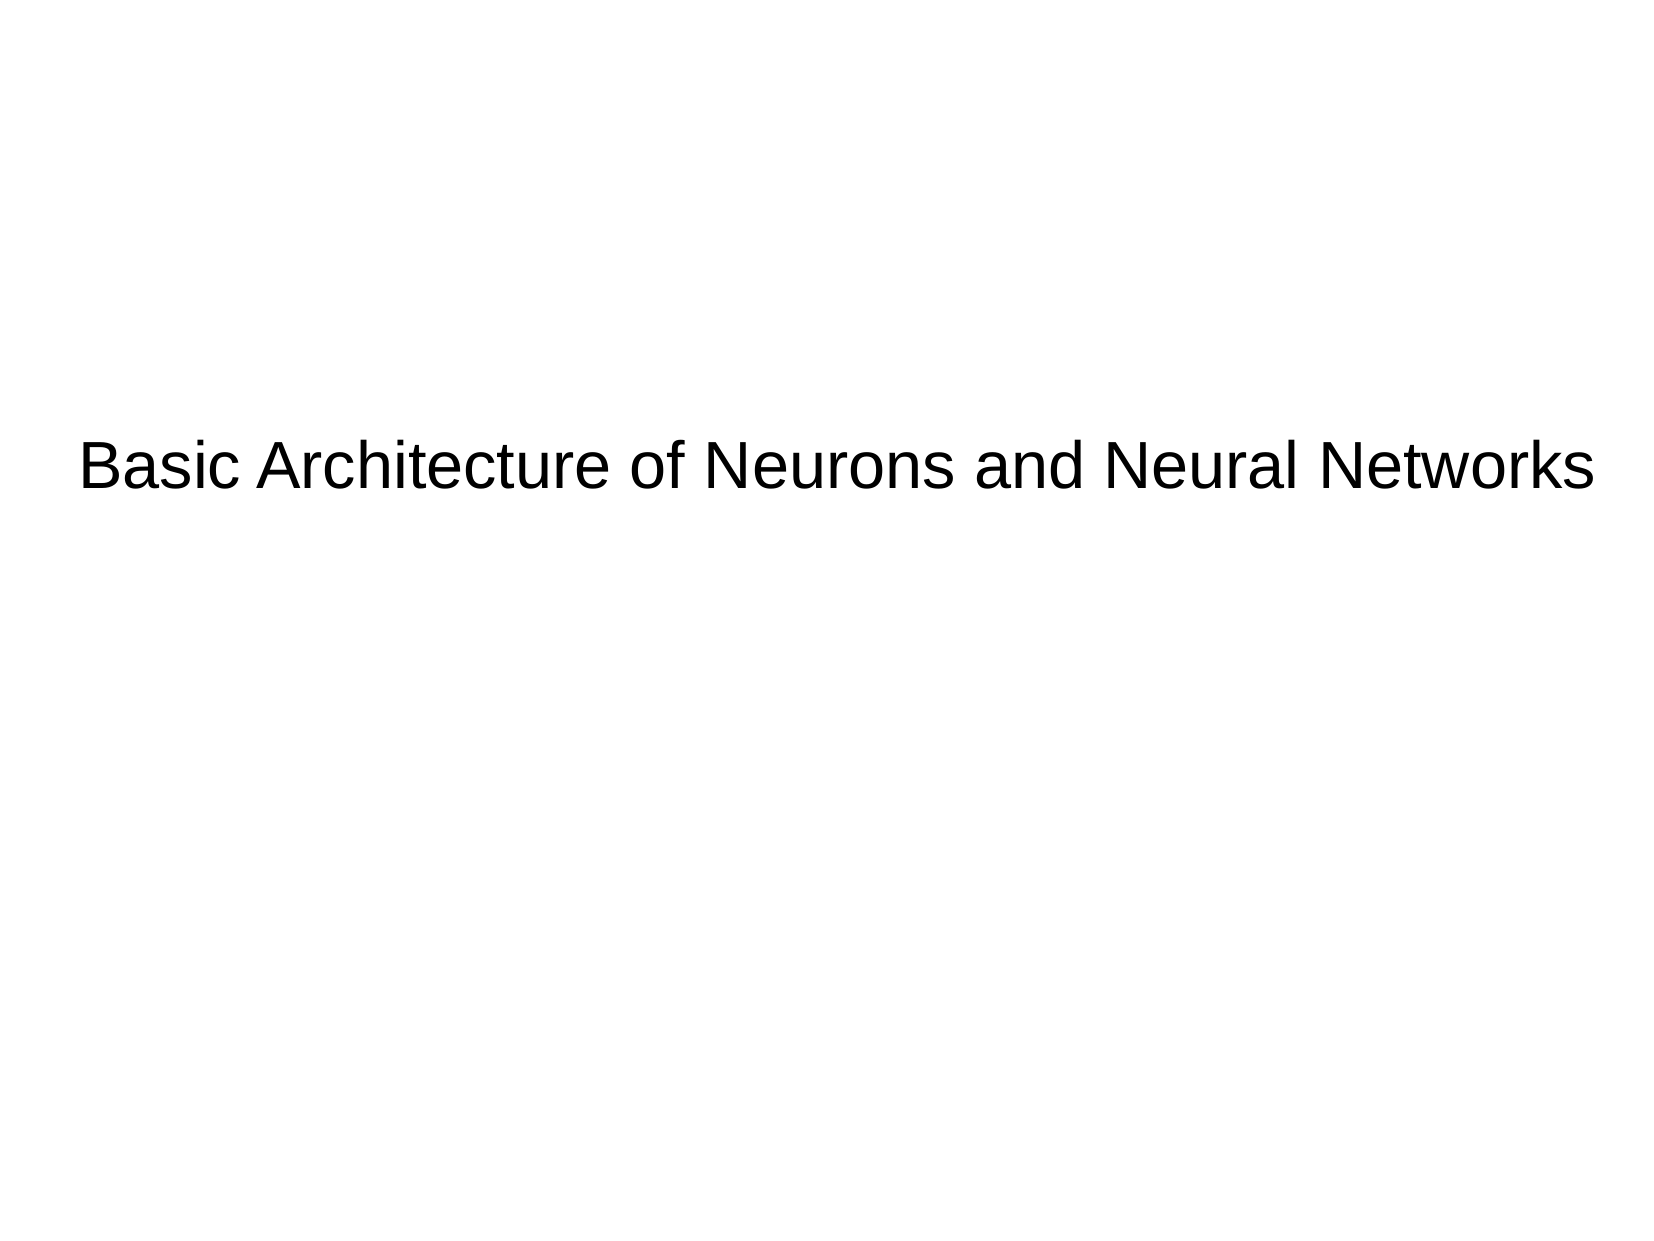

# Basic Architecture of Neurons and Neural Networks